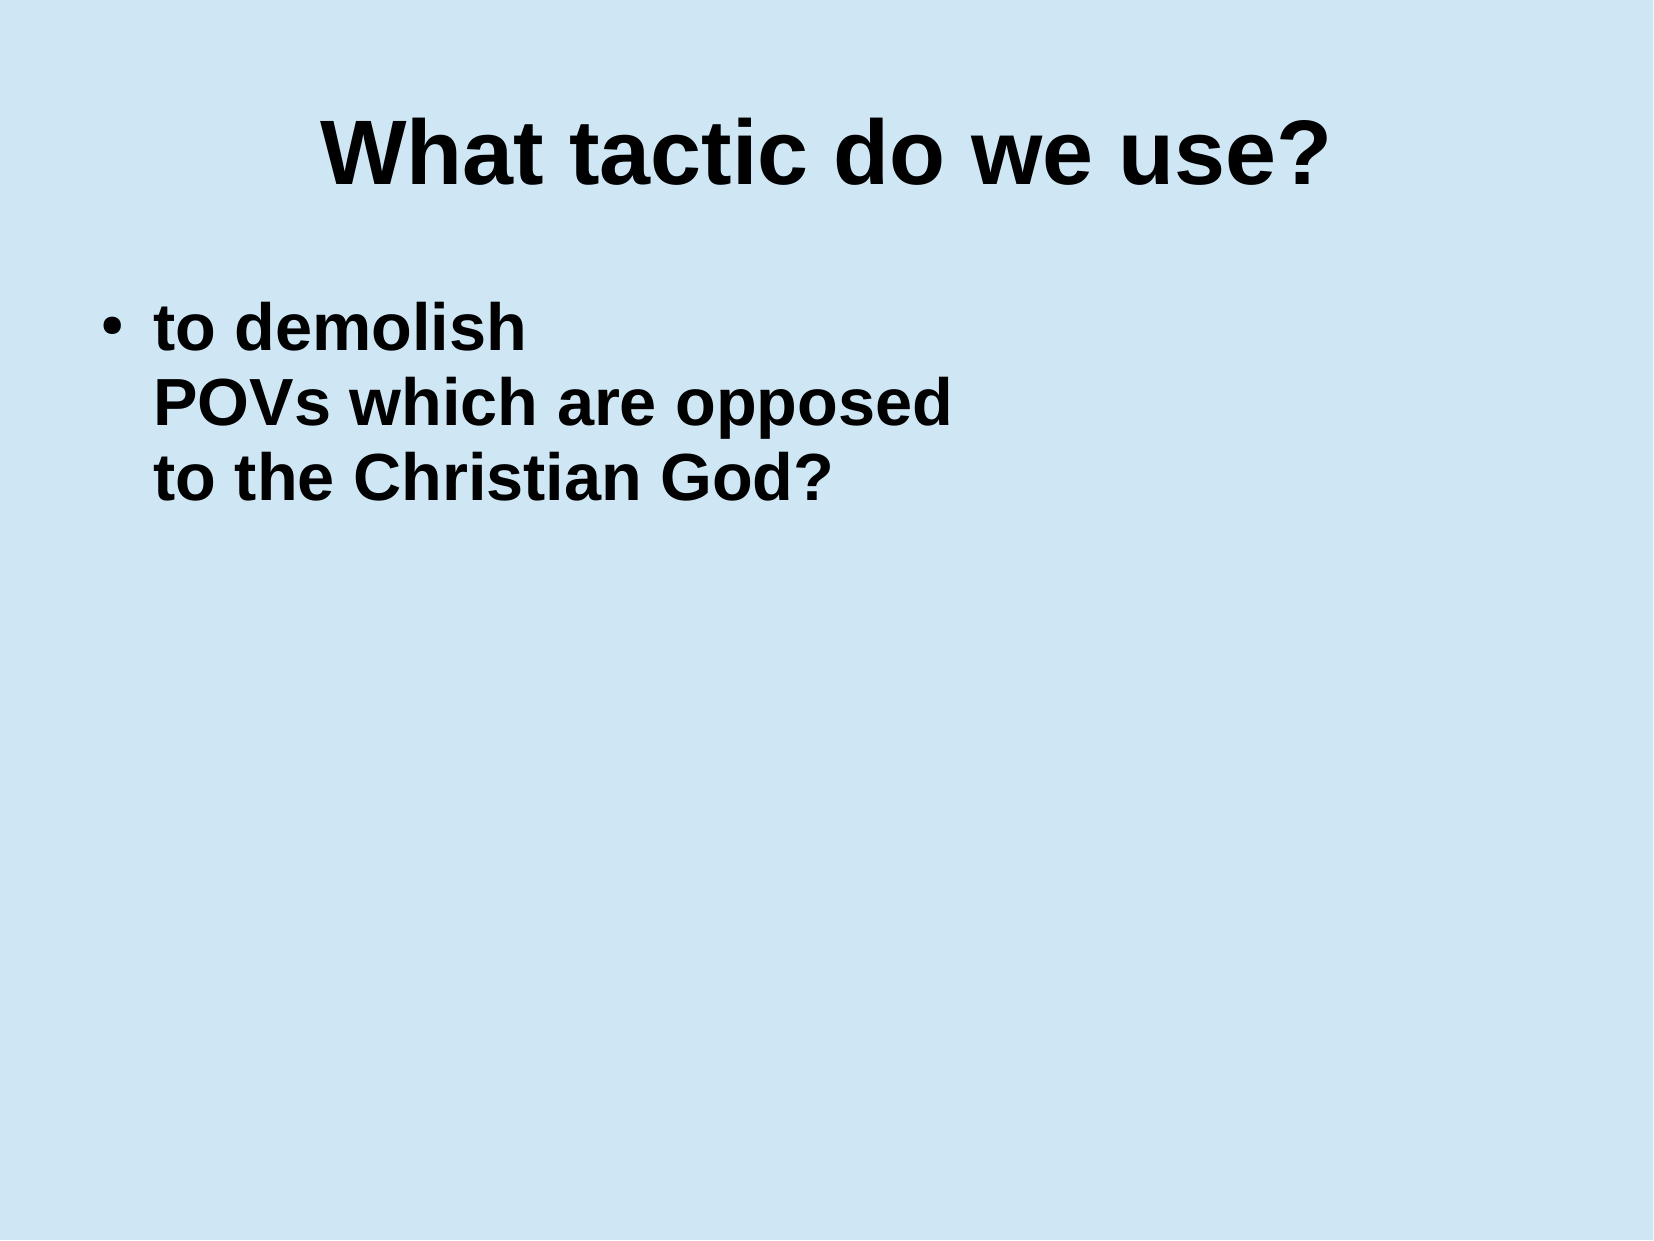

# What tactic do we use?
to demolish
POVs which are opposed
to the Christian God?